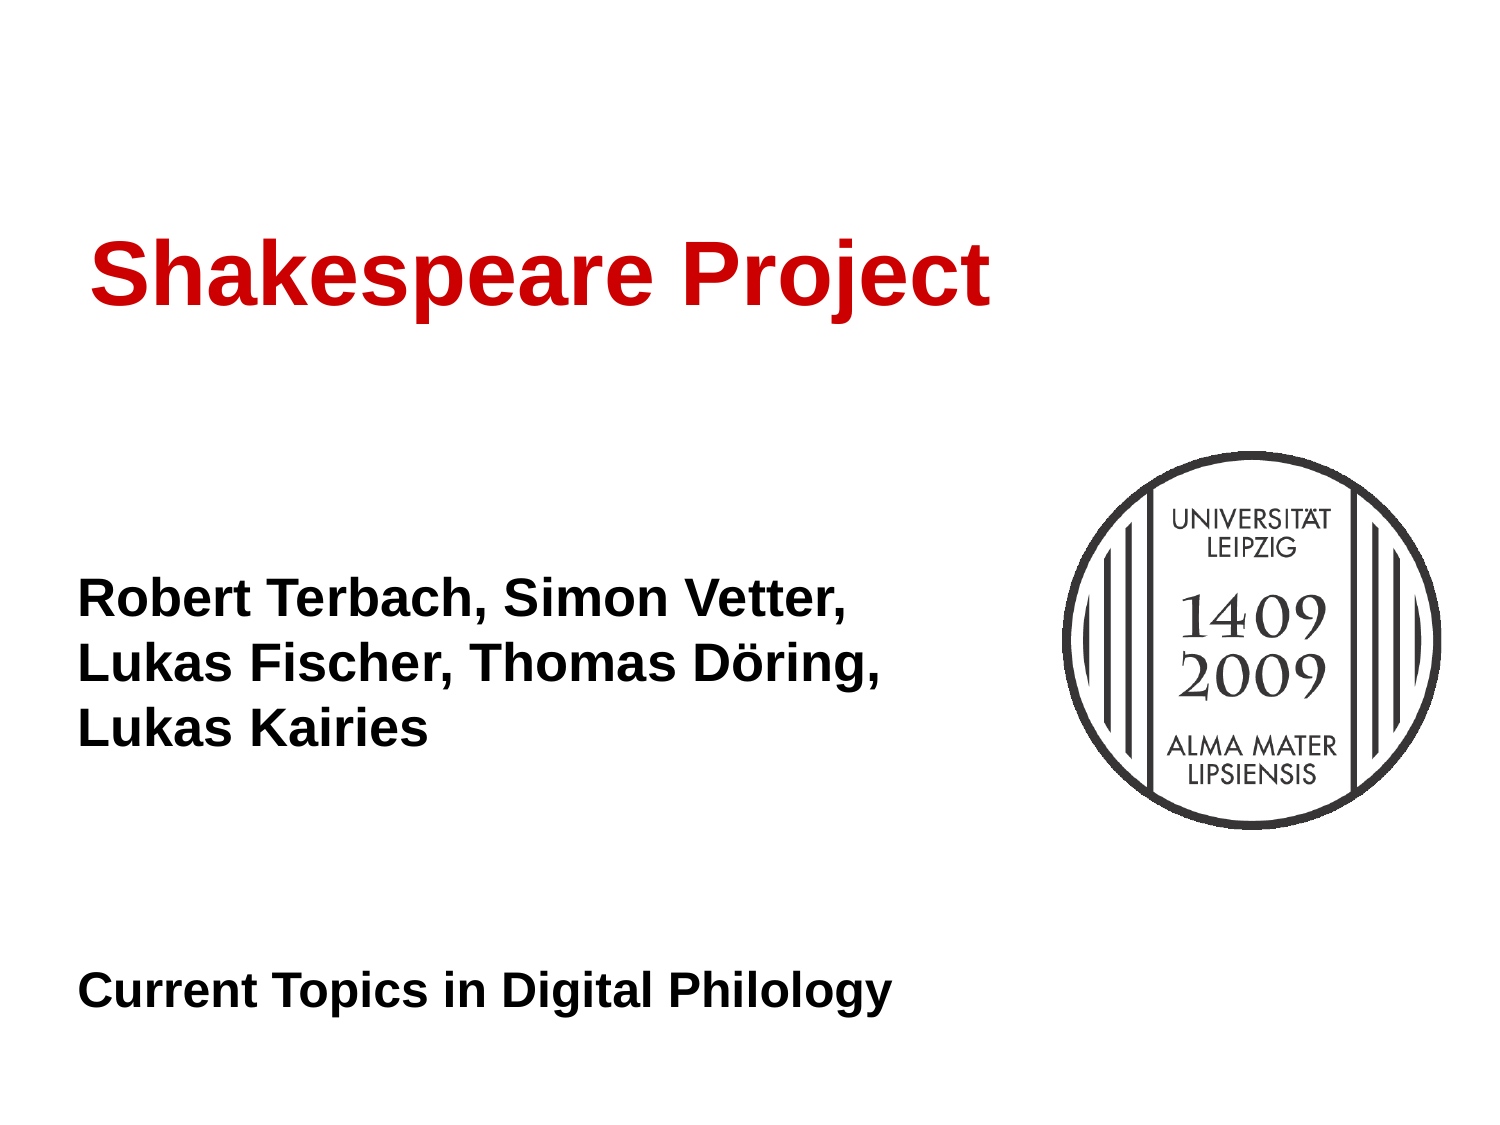

Shakespeare Project
Robert Terbach, Simon Vetter,
Lukas Fischer, Thomas Döring,
Lukas Kairies
Current Topics in Digital Philology